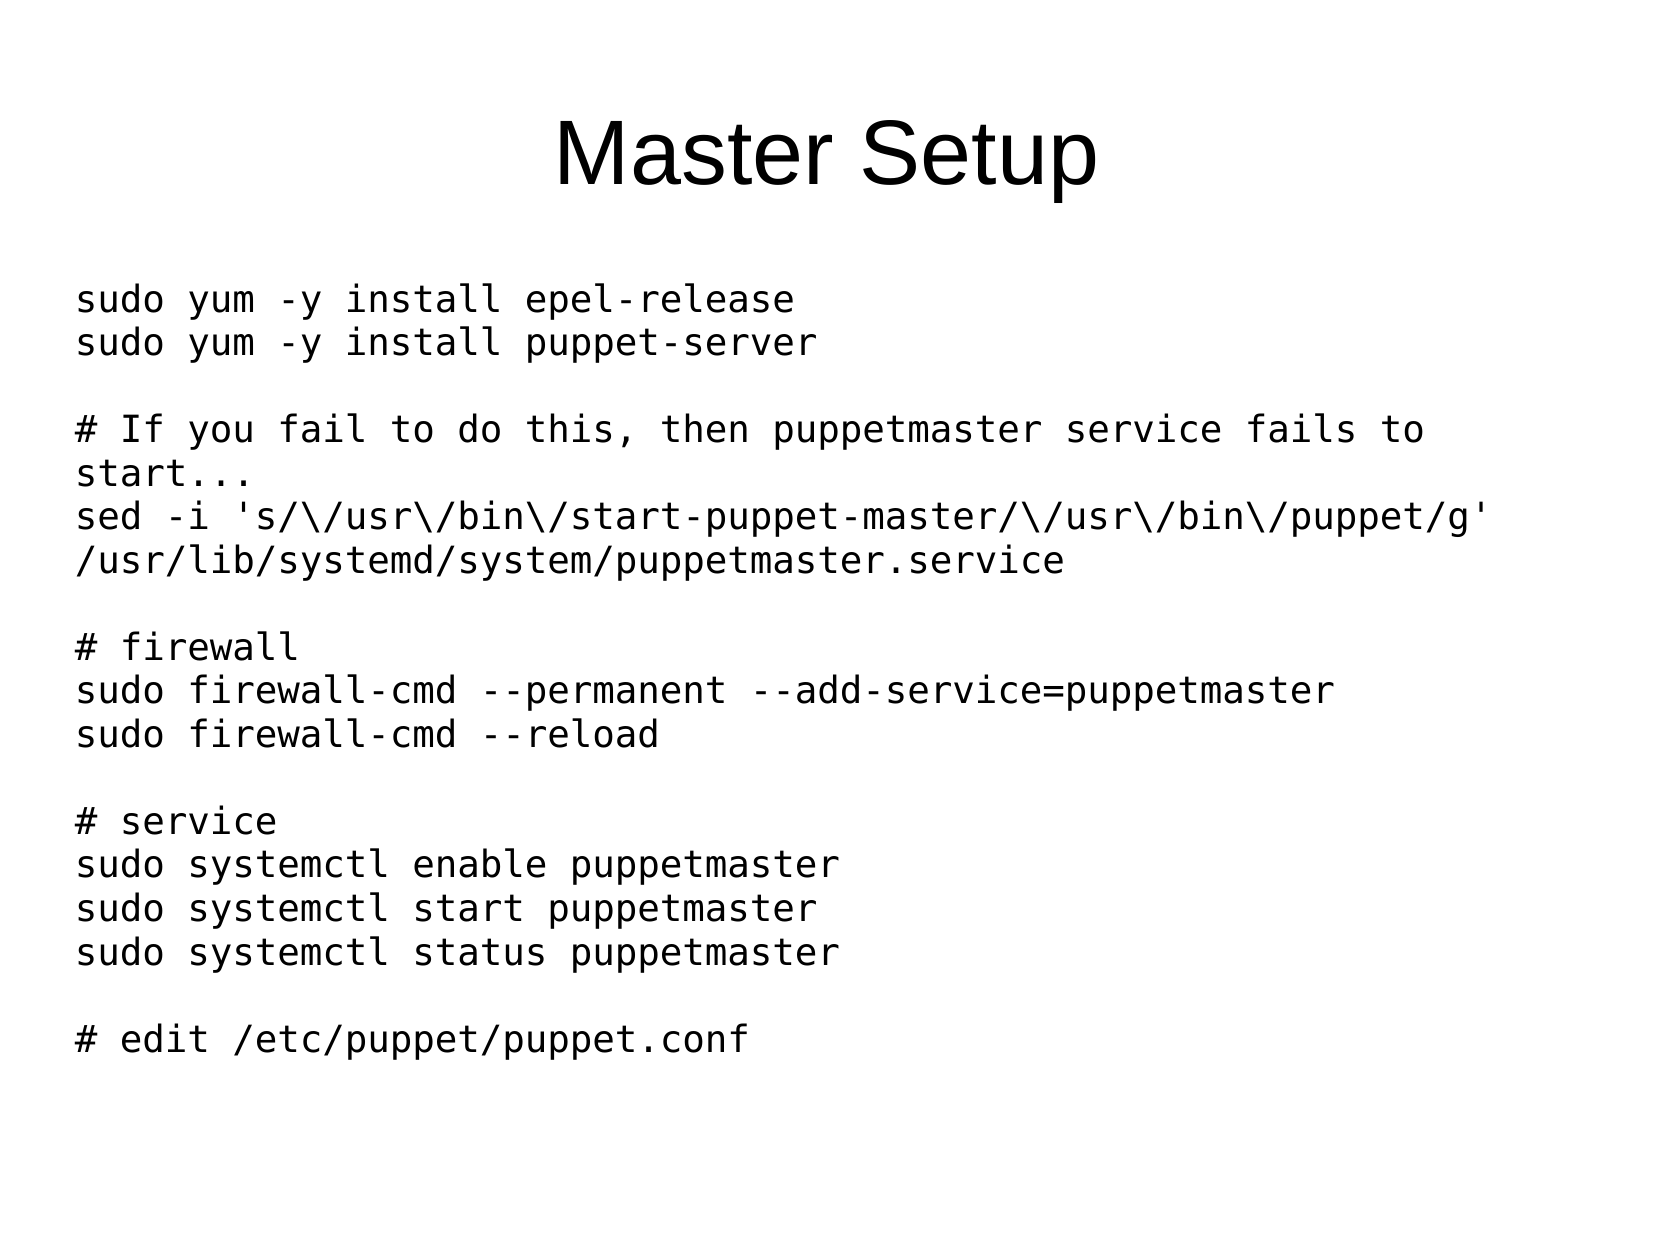

# Master Setup
sudo yum -y install epel-release
sudo yum -y install puppet-server
# If you fail to do this, then puppetmaster service fails to start...
sed -i 's/\/usr\/bin\/start-puppet-master/\/usr\/bin\/puppet/g' /usr/lib/systemd/system/puppetmaster.service
# firewall
sudo firewall-cmd --permanent --add-service=puppetmaster
sudo firewall-cmd --reload
# service
sudo systemctl enable puppetmaster
sudo systemctl start puppetmaster
sudo systemctl status puppetmaster
# edit /etc/puppet/puppet.conf